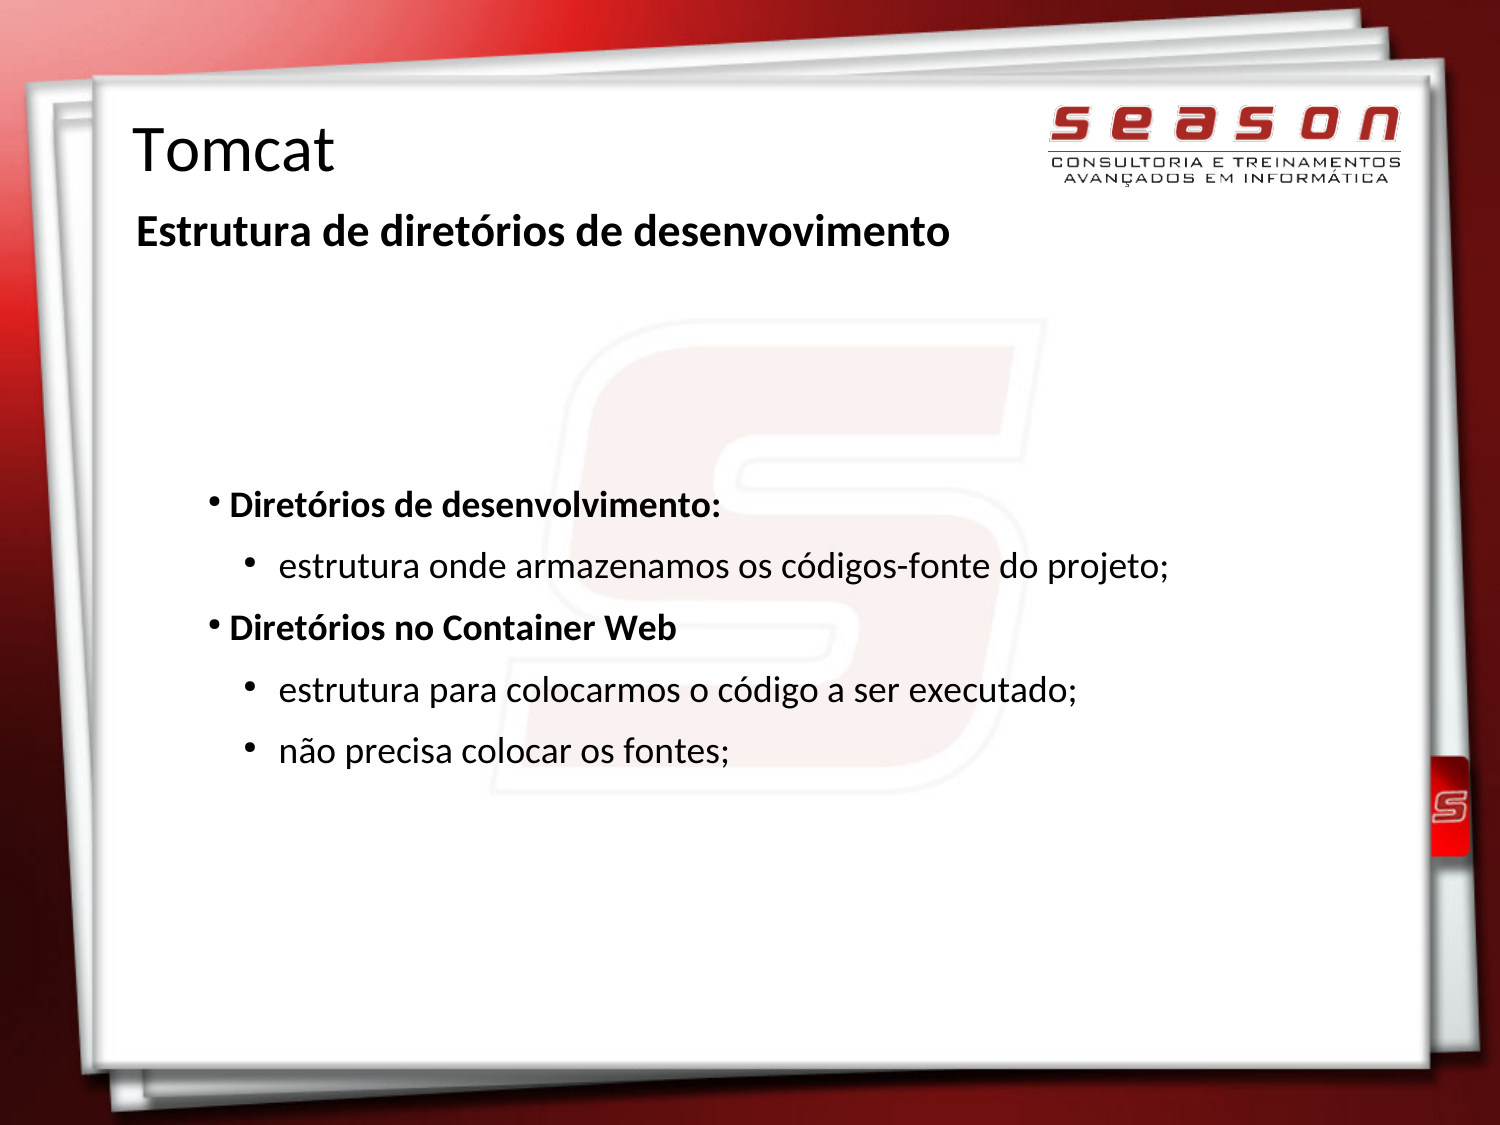

# Tomcat
Estrutura de diretórios de desenvovimento
 Diretórios de desenvolvimento:
estrutura onde armazenamos os códigos-fonte do projeto;
 Diretórios no Container Web
estrutura para colocarmos o código a ser executado;
não precisa colocar os fontes;